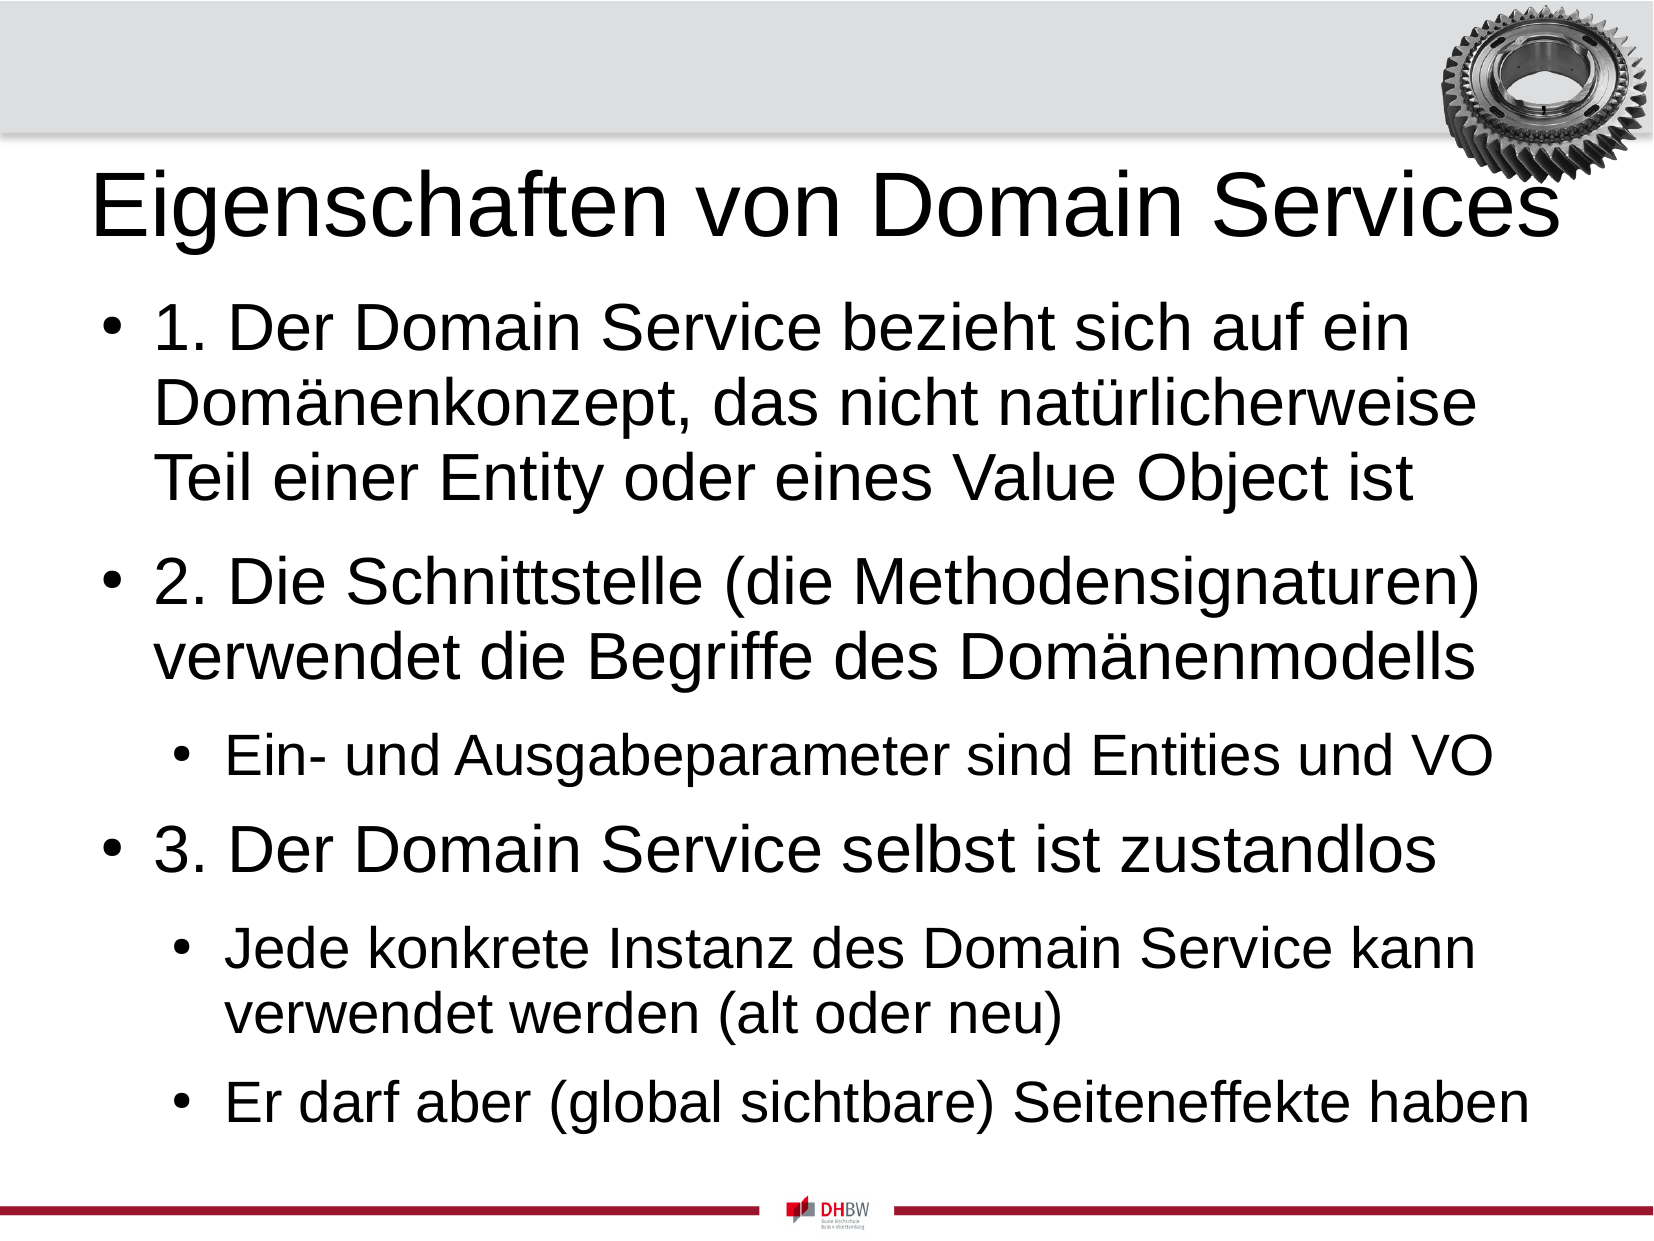

,
# Eigenschaften von Domain Services
1. Der Domain Service bezieht sich auf ein Domänenkonzept, das nicht natürlicherweise Teil einer Entity oder eines Value Object ist
2. Die Schnittstelle (die Methodensignaturen) verwendet die Begriffe des Domänenmodells
Ein- und Ausgabeparameter sind Entities und VO
3. Der Domain Service selbst ist zustandlos
Jede konkrete Instanz des Domain Service kann verwendet werden (alt oder neu)
Er darf aber (global sichtbare) Seiteneffekte haben